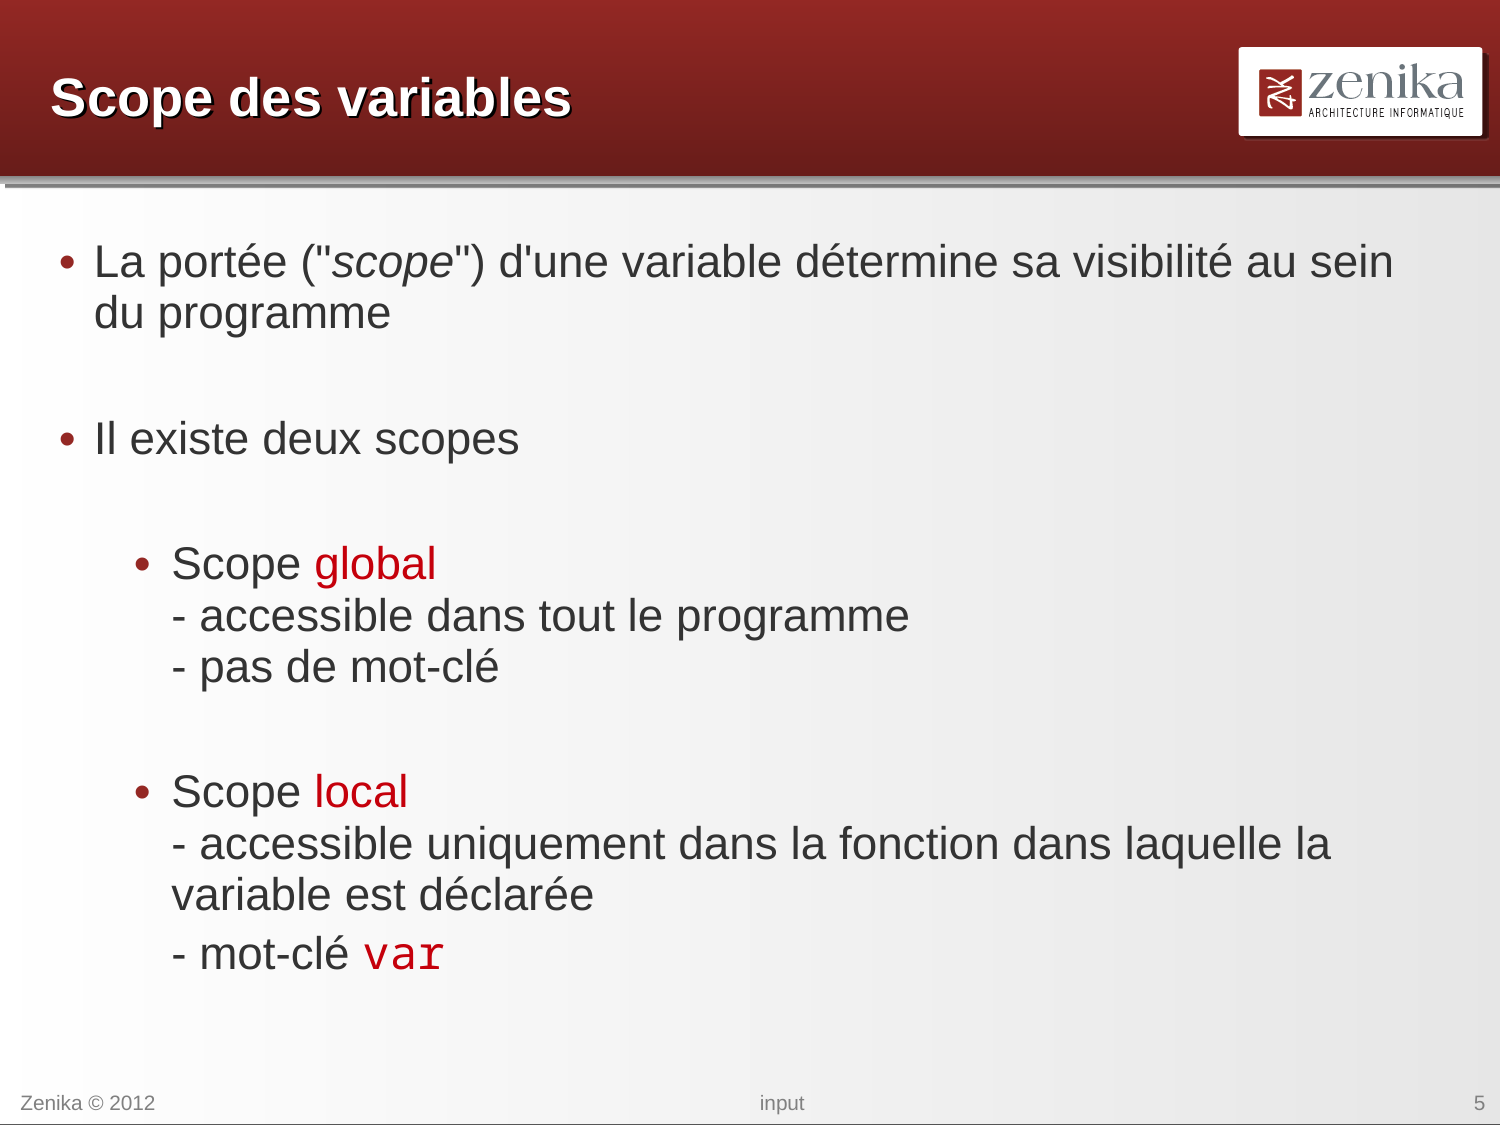

# Scope des variables
La portée ("scope") d'une variable détermine sa visibilité au sein du programme
Il existe deux scopes
Scope global
- accessible dans tout le programme
- pas de mot-clé
Scope local
- accessible uniquement dans la fonction dans laquelle la variable est déclarée
- mot-clé var